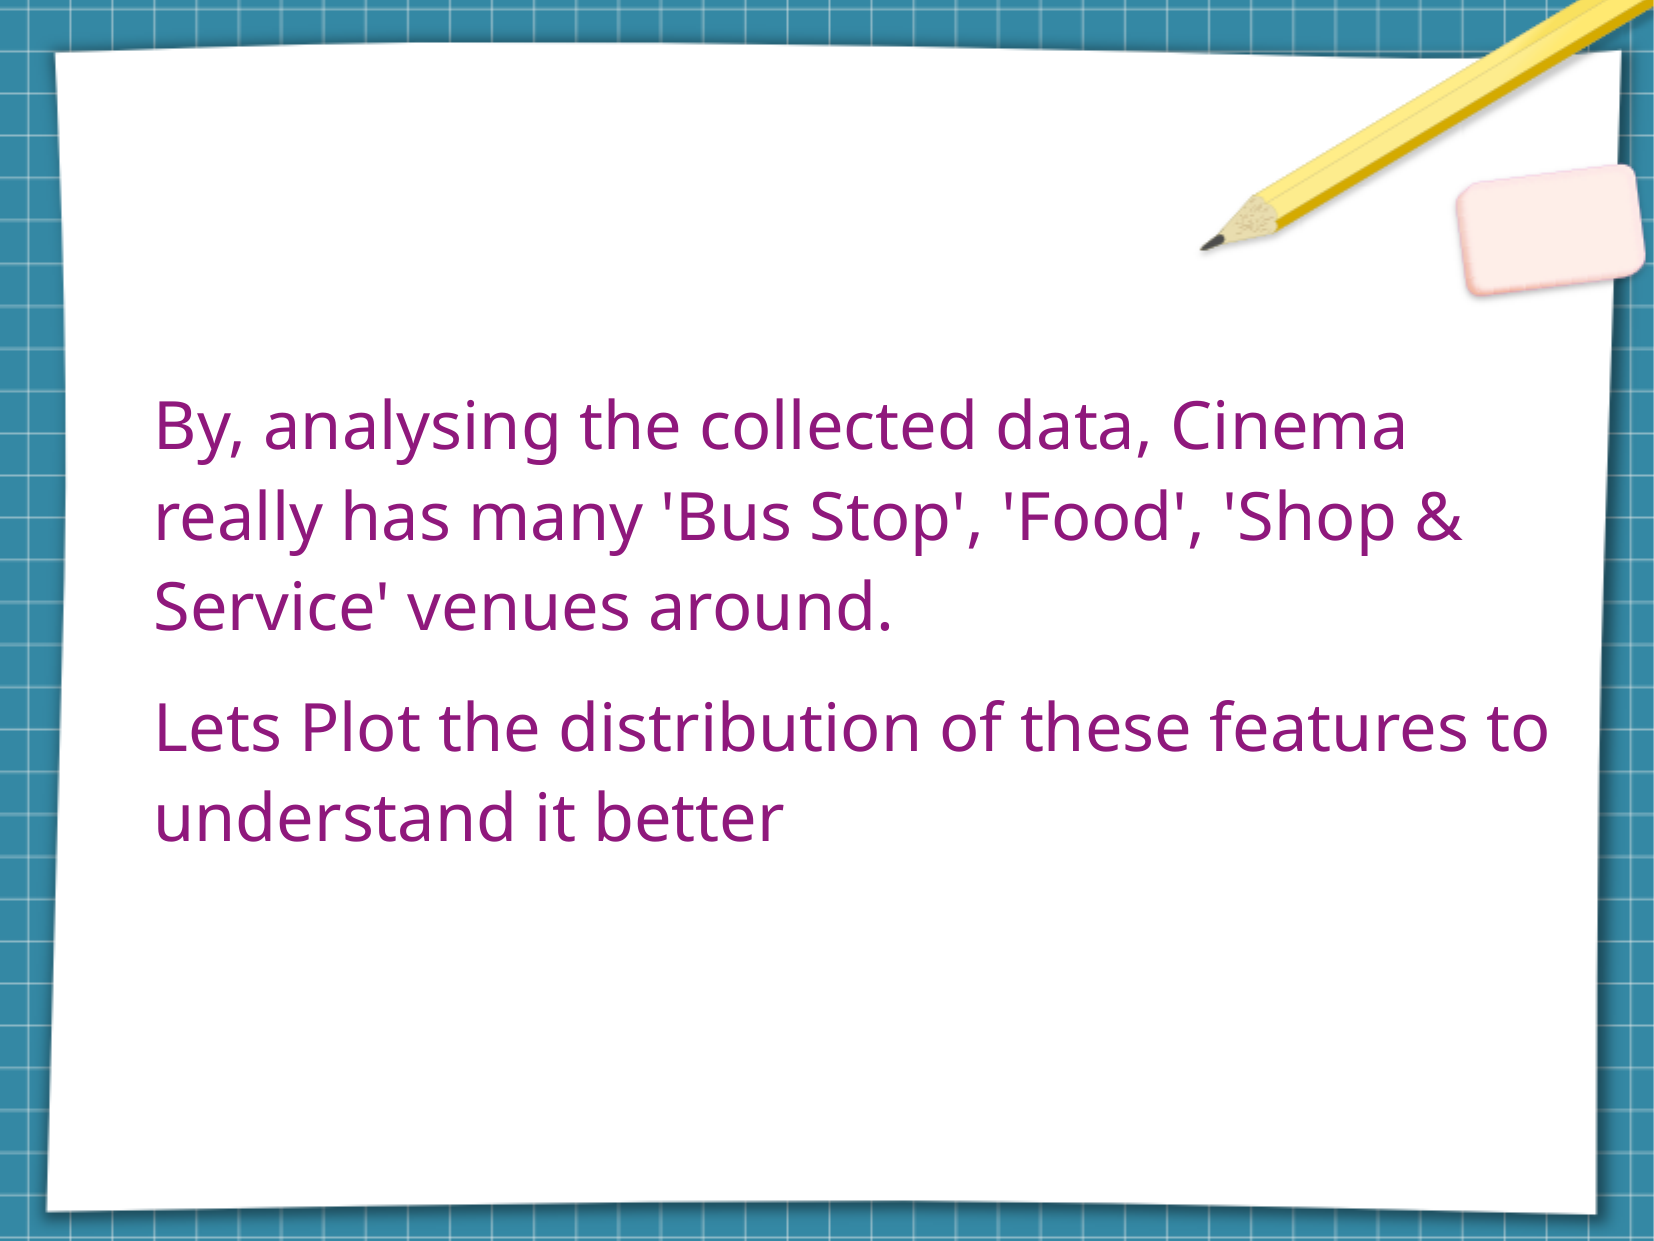

# By, analysing the collected data, Cinema really has many 'Bus Stop', 'Food', 'Shop & Service' venues around.
Lets Plot the distribution of these features to understand it better